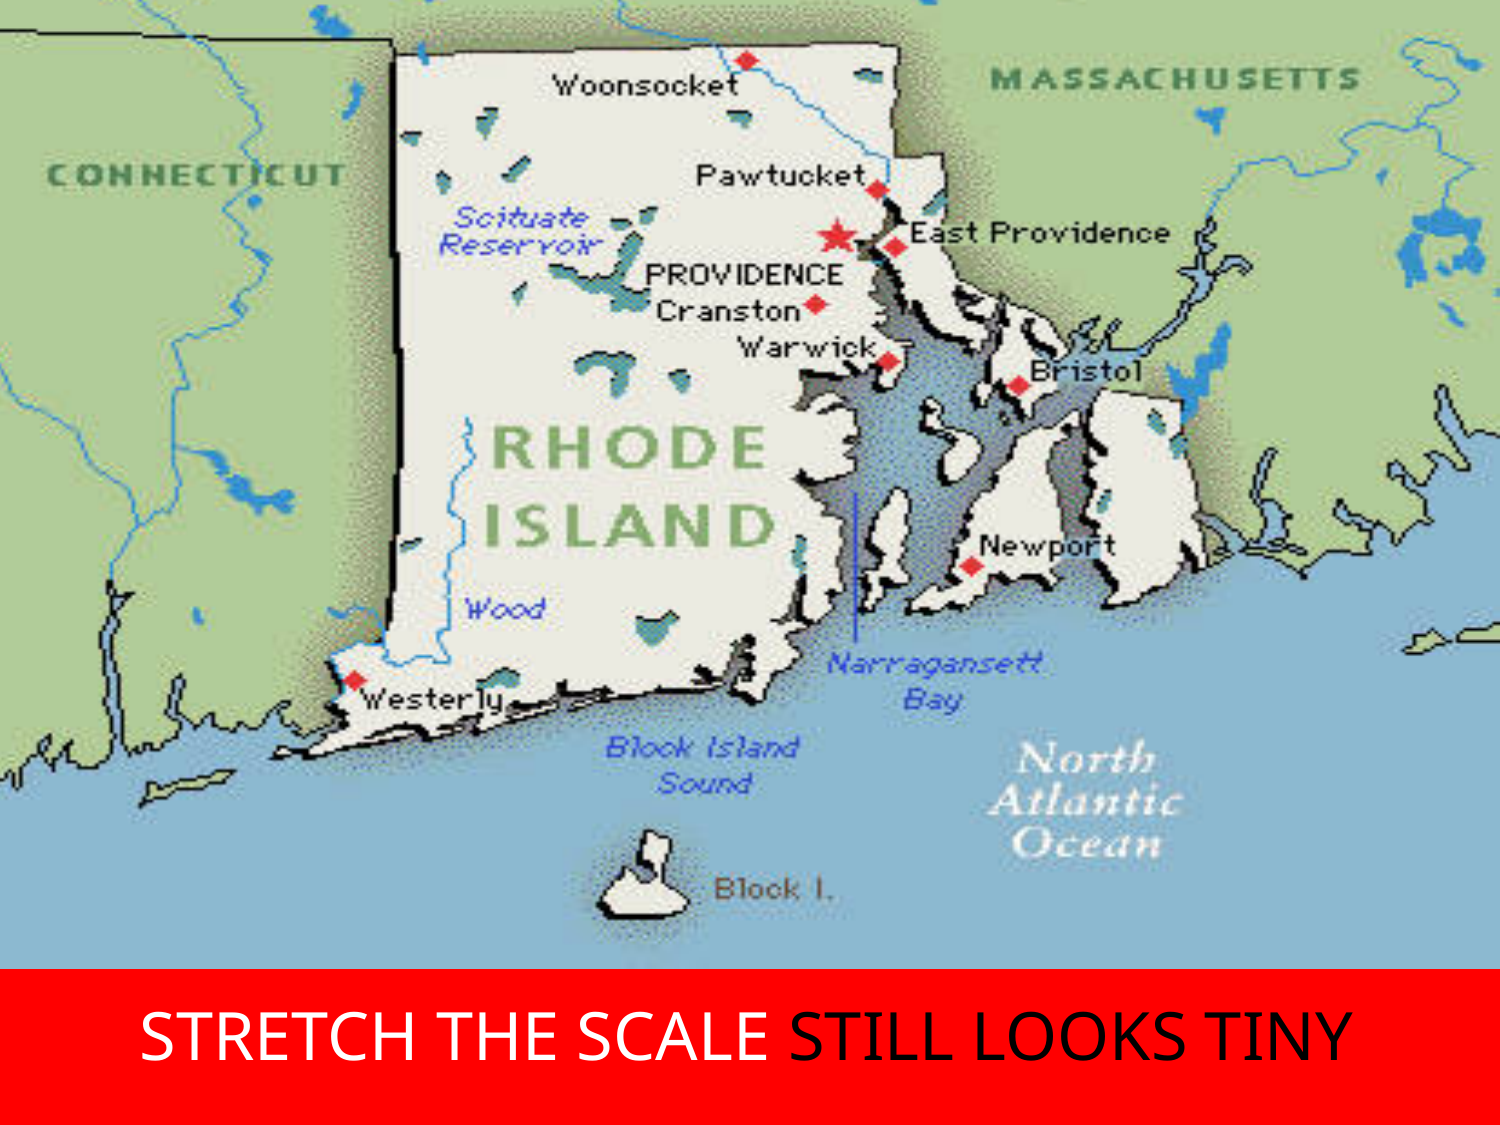

# STRETCH THE SCALE STILL LOOKS TINY